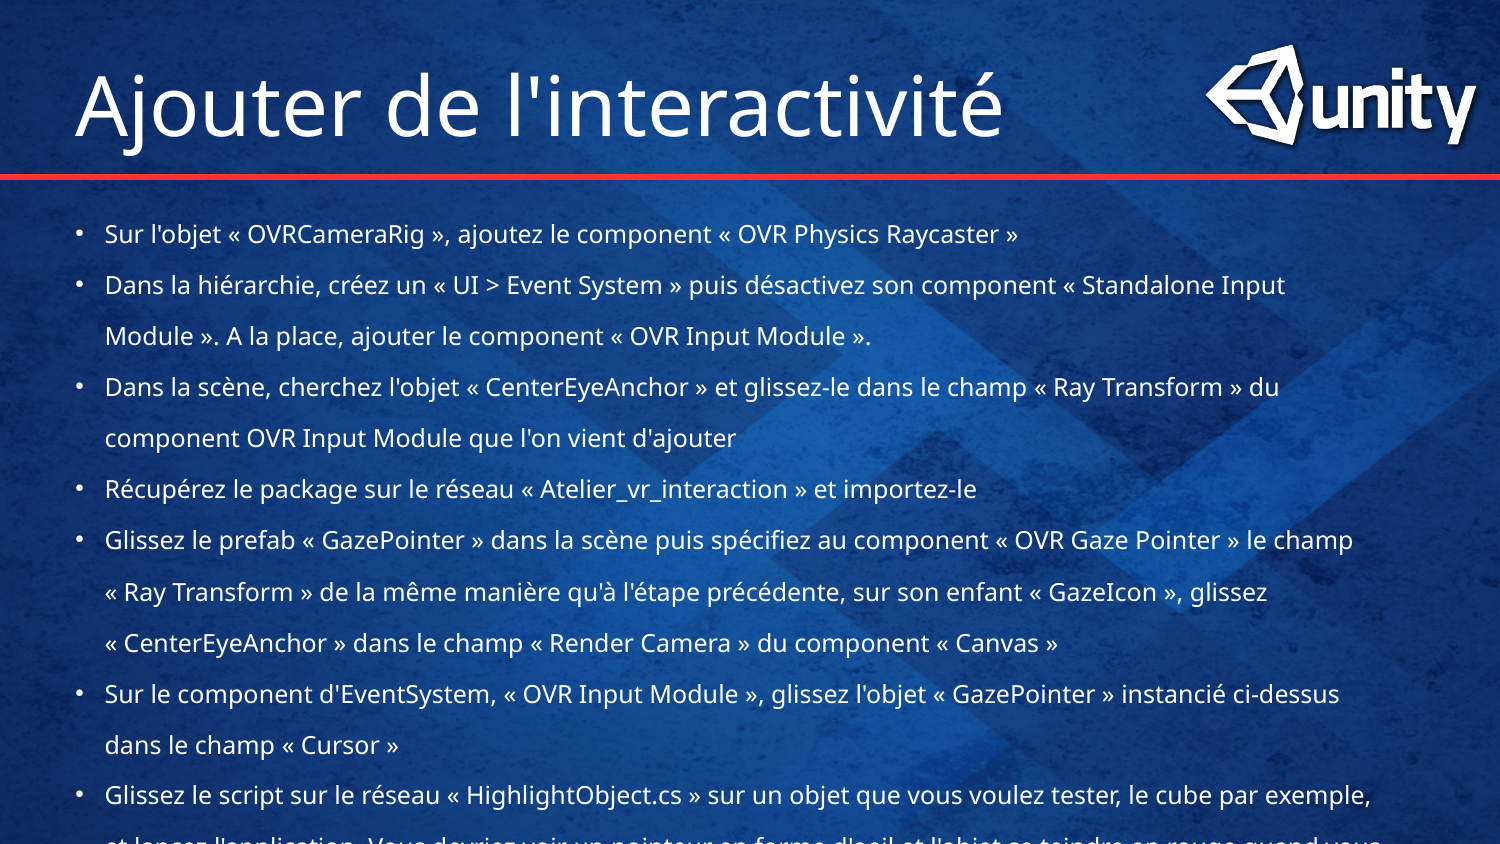

# Ajouter de l'interactivité
Sur l'objet « OVRCameraRig », ajoutez le component « OVR Physics Raycaster »
Dans la hiérarchie, créez un « UI > Event System » puis désactivez son component « Standalone Input Module ». A la place, ajouter le component « OVR Input Module ».
Dans la scène, cherchez l'objet « CenterEyeAnchor » et glissez-le dans le champ « Ray Transform » du component OVR Input Module que l'on vient d'ajouter
Récupérez le package sur le réseau « Atelier_vr_interaction » et importez-le
Glissez le prefab « GazePointer » dans la scène puis spécifiez au component « OVR Gaze Pointer » le champ « Ray Transform » de la même manière qu'à l'étape précédente, sur son enfant « GazeIcon », glissez « CenterEyeAnchor » dans le champ « Render Camera » du component « Canvas »
Sur le component d'EventSystem, « OVR Input Module », glissez l'objet « GazePointer » instancié ci-dessus dans le champ « Cursor »
Glissez le script sur le réseau « HighlightObject.cs » sur un objet que vous voulez tester, le cube par exemple, et lancez l'application. Vous devriez voir un pointeur en forme d'oeil et l'objet se teindre en rouge quand vous le regardez